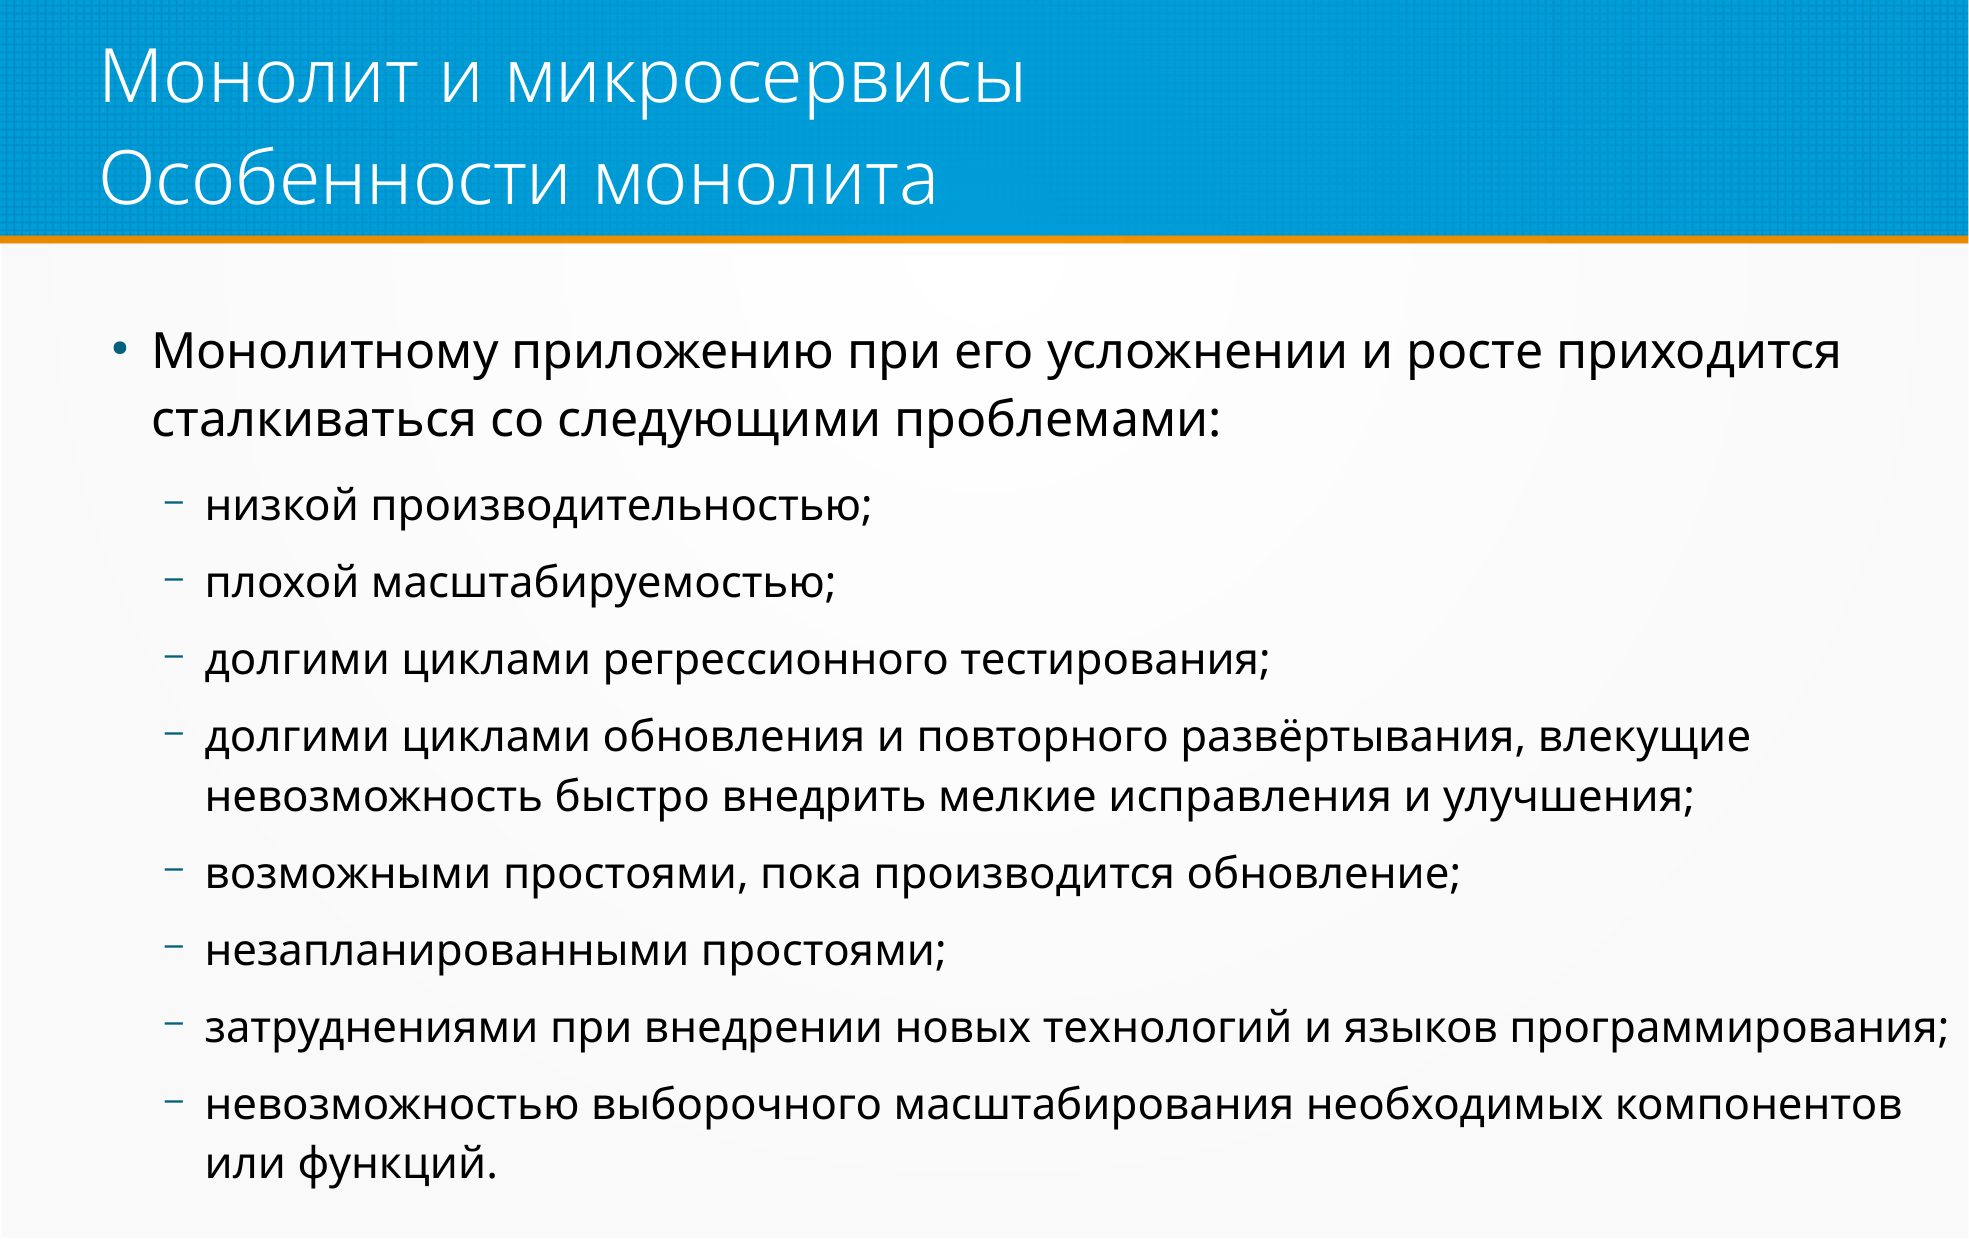

# Монолит и микросервисы Особенности монолита
Монолитному приложению при его усложнении и росте приходится сталкиваться со следующими проблемами:
низкой производительностью;
плохой масштабируемостью;
долгими циклами регрессионного тестирования;
долгими циклами обновления и повторного развёртывания, влекущие невозможность быстро внедрить мелкие исправления и улучшения;
возможными простоями, пока производится обновление;
незапланированными простоями;
затруднениями при внедрении новых технологий и языков программирования;
невозможностью выборочного масштабирования необходимых компонентов или функций.